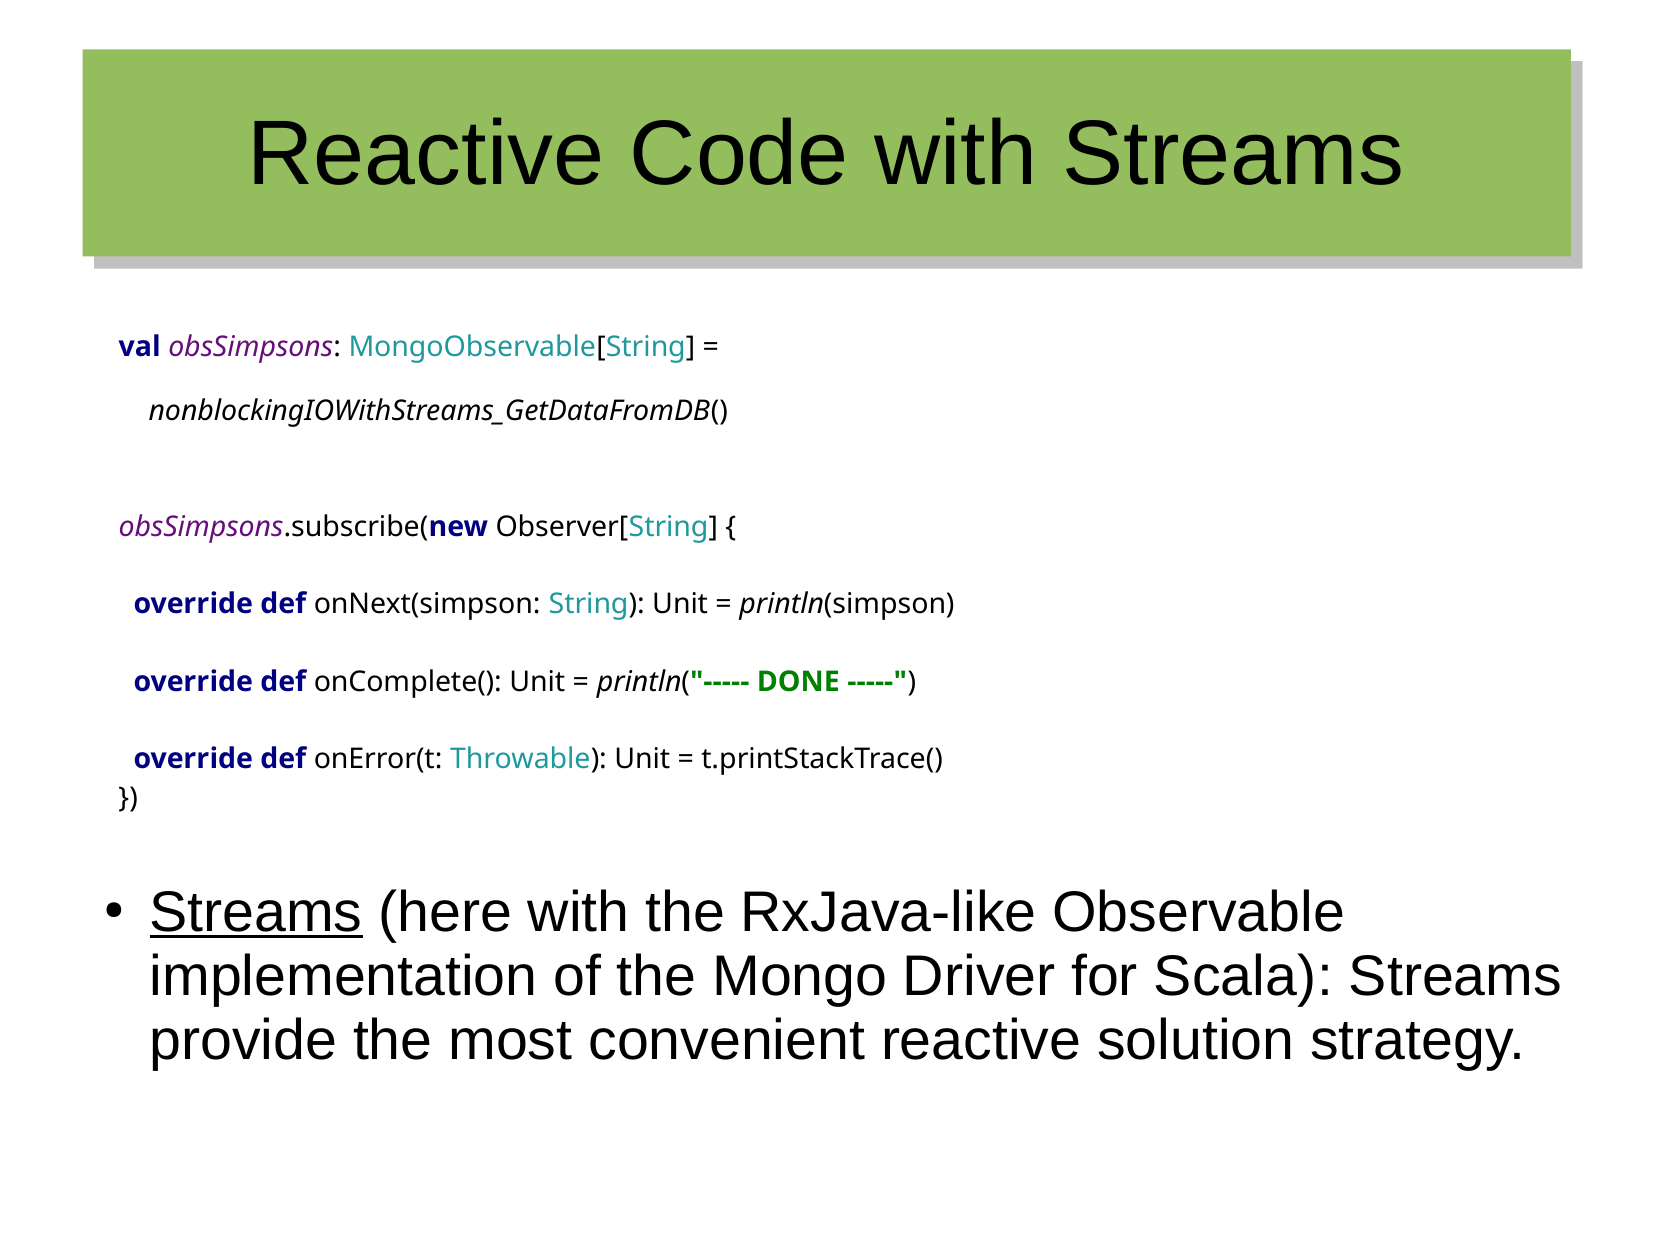

# Reactive Code with Streams
 val obsSimpsons: MongoObservable[String] =
 nonblockingIOWithStreams_GetDataFromDB()
 obsSimpsons.subscribe(new Observer[String] {
 override def onNext(simpson: String): Unit = println(simpson)
 override def onComplete(): Unit = println("----- DONE -----")
 override def onError(t: Throwable): Unit = t.printStackTrace()
 })
Streams (here with the RxJava-like Observable implementation of the Mongo Driver for Scala): Streams provide the most convenient reactive solution strategy.